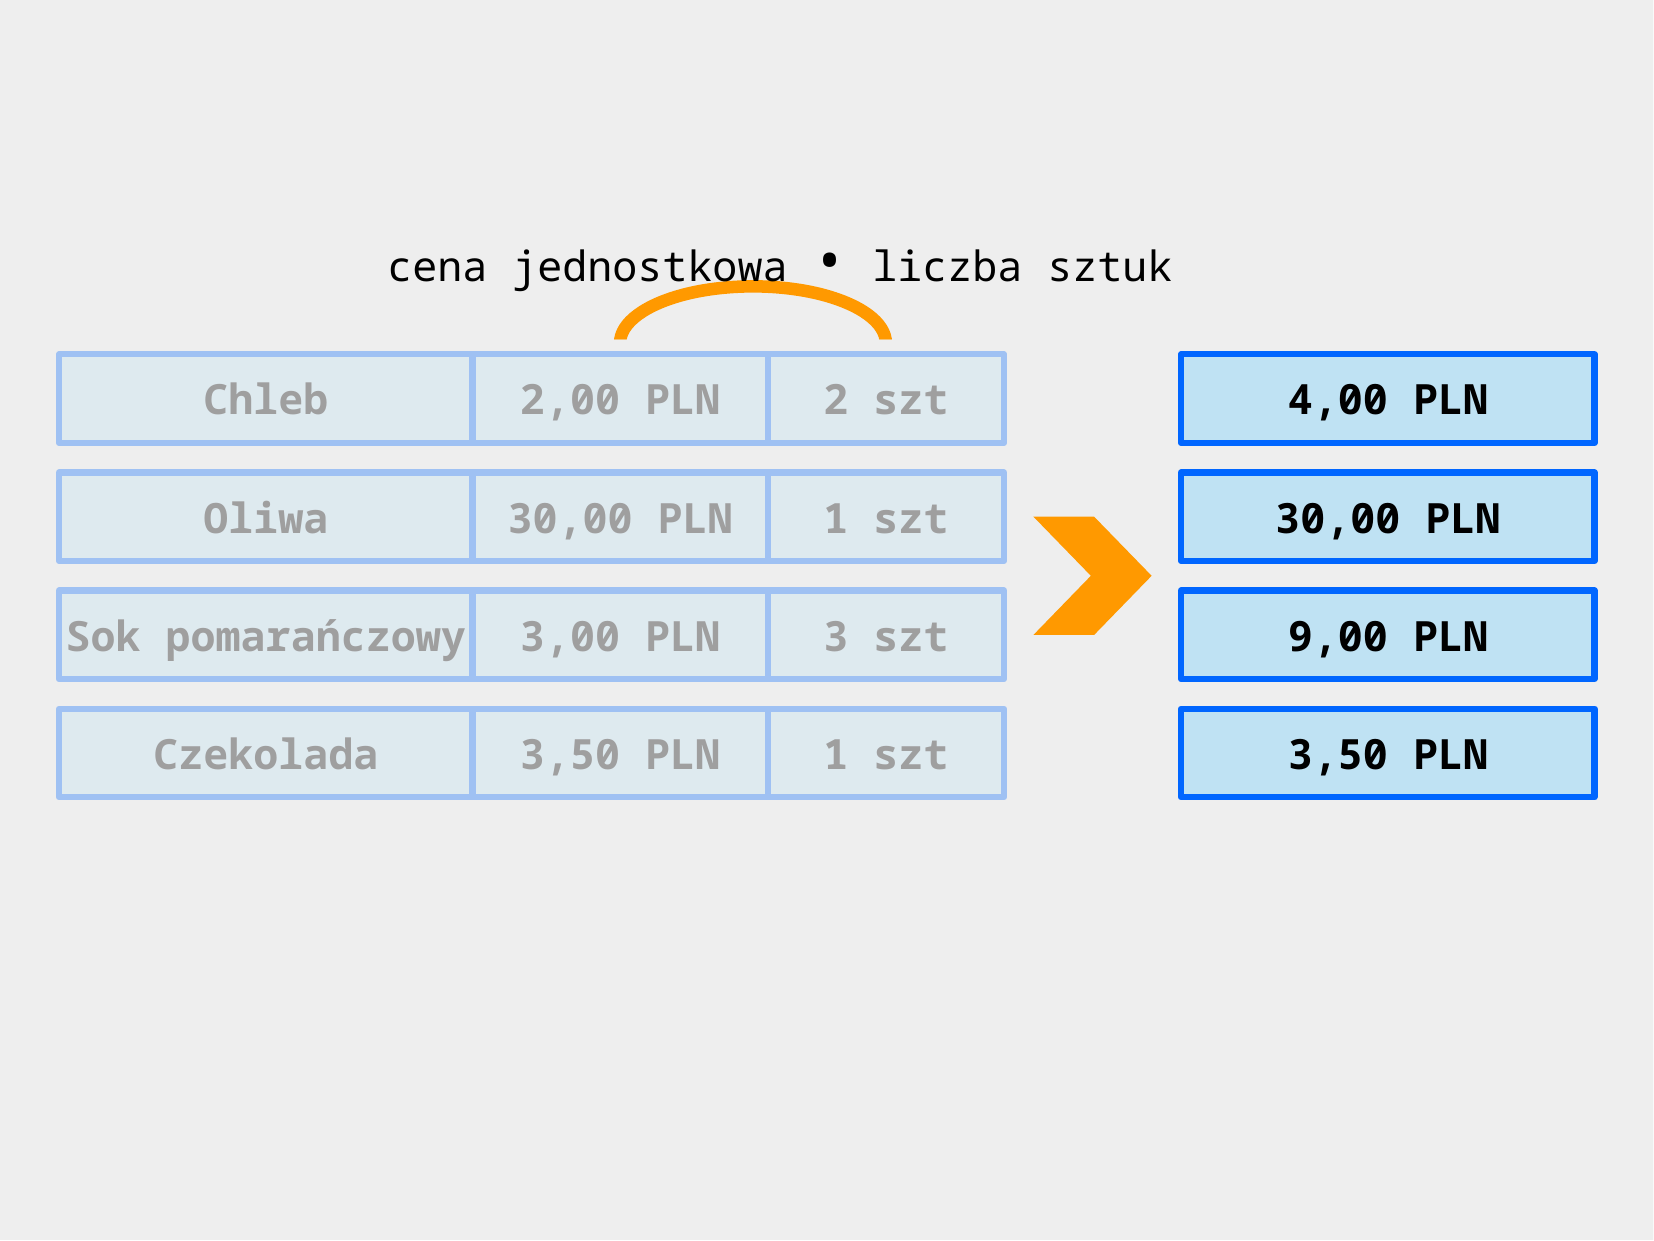

cena jednostkowa • liczba sztuk
Chleb
2,00 PLN
2 szt
4,00 PLN
Oliwa
30,00 PLN
1 szt
30,00 PLN
Sok pomarańczowy
3,00 PLN
3 szt
9,00 PLN
Czekolada
3,50 PLN
1 szt
3,50 PLN